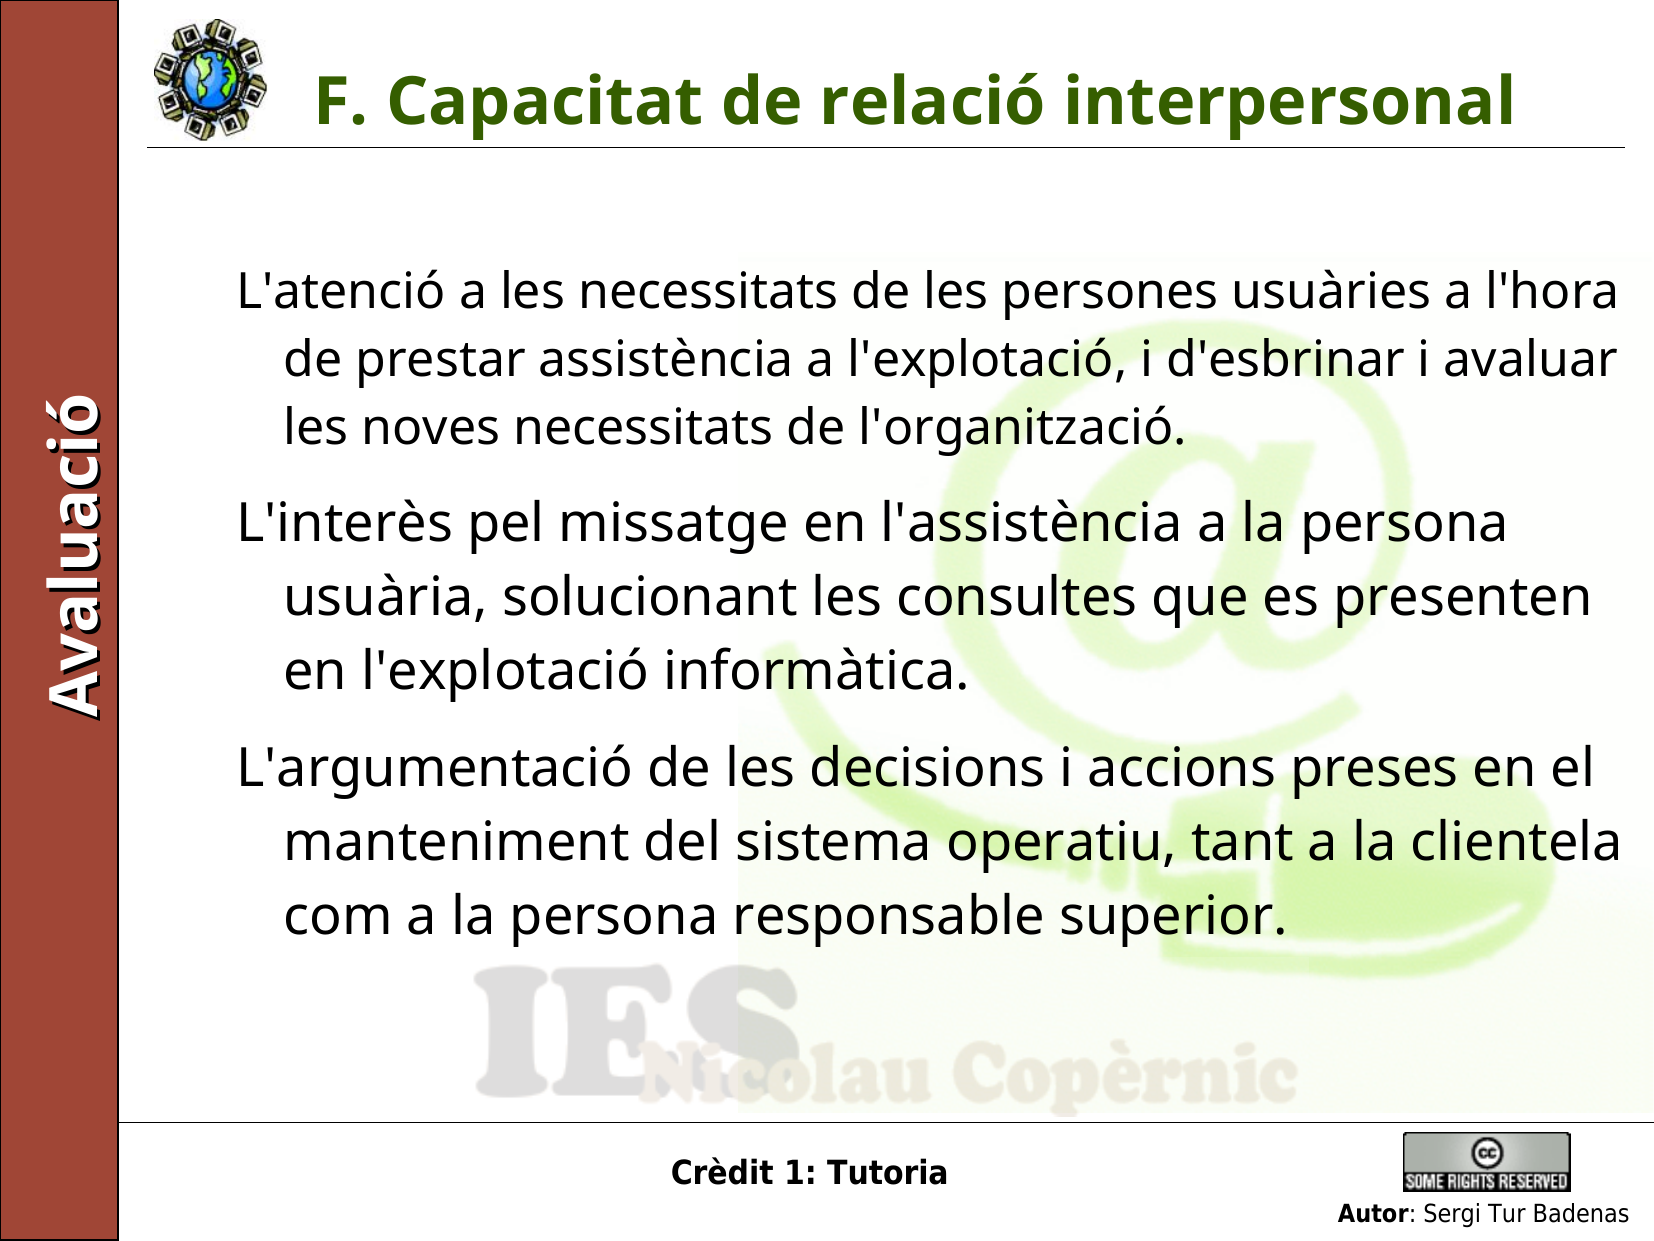

# F. Capacitat de relació interpersonal
L'atenció a les necessitats de les persones usuàries a l'hora de prestar assistència a l'explotació, i d'esbrinar i avaluar les noves necessitats de l'organització.
L'interès pel missatge en l'assistència a la persona usuària, solucionant les consultes que es presenten en l'explotació informàtica.
L'argumentació de les decisions i accions preses en el manteniment del sistema operatiu, tant a la clientela com a la persona responsable superior.